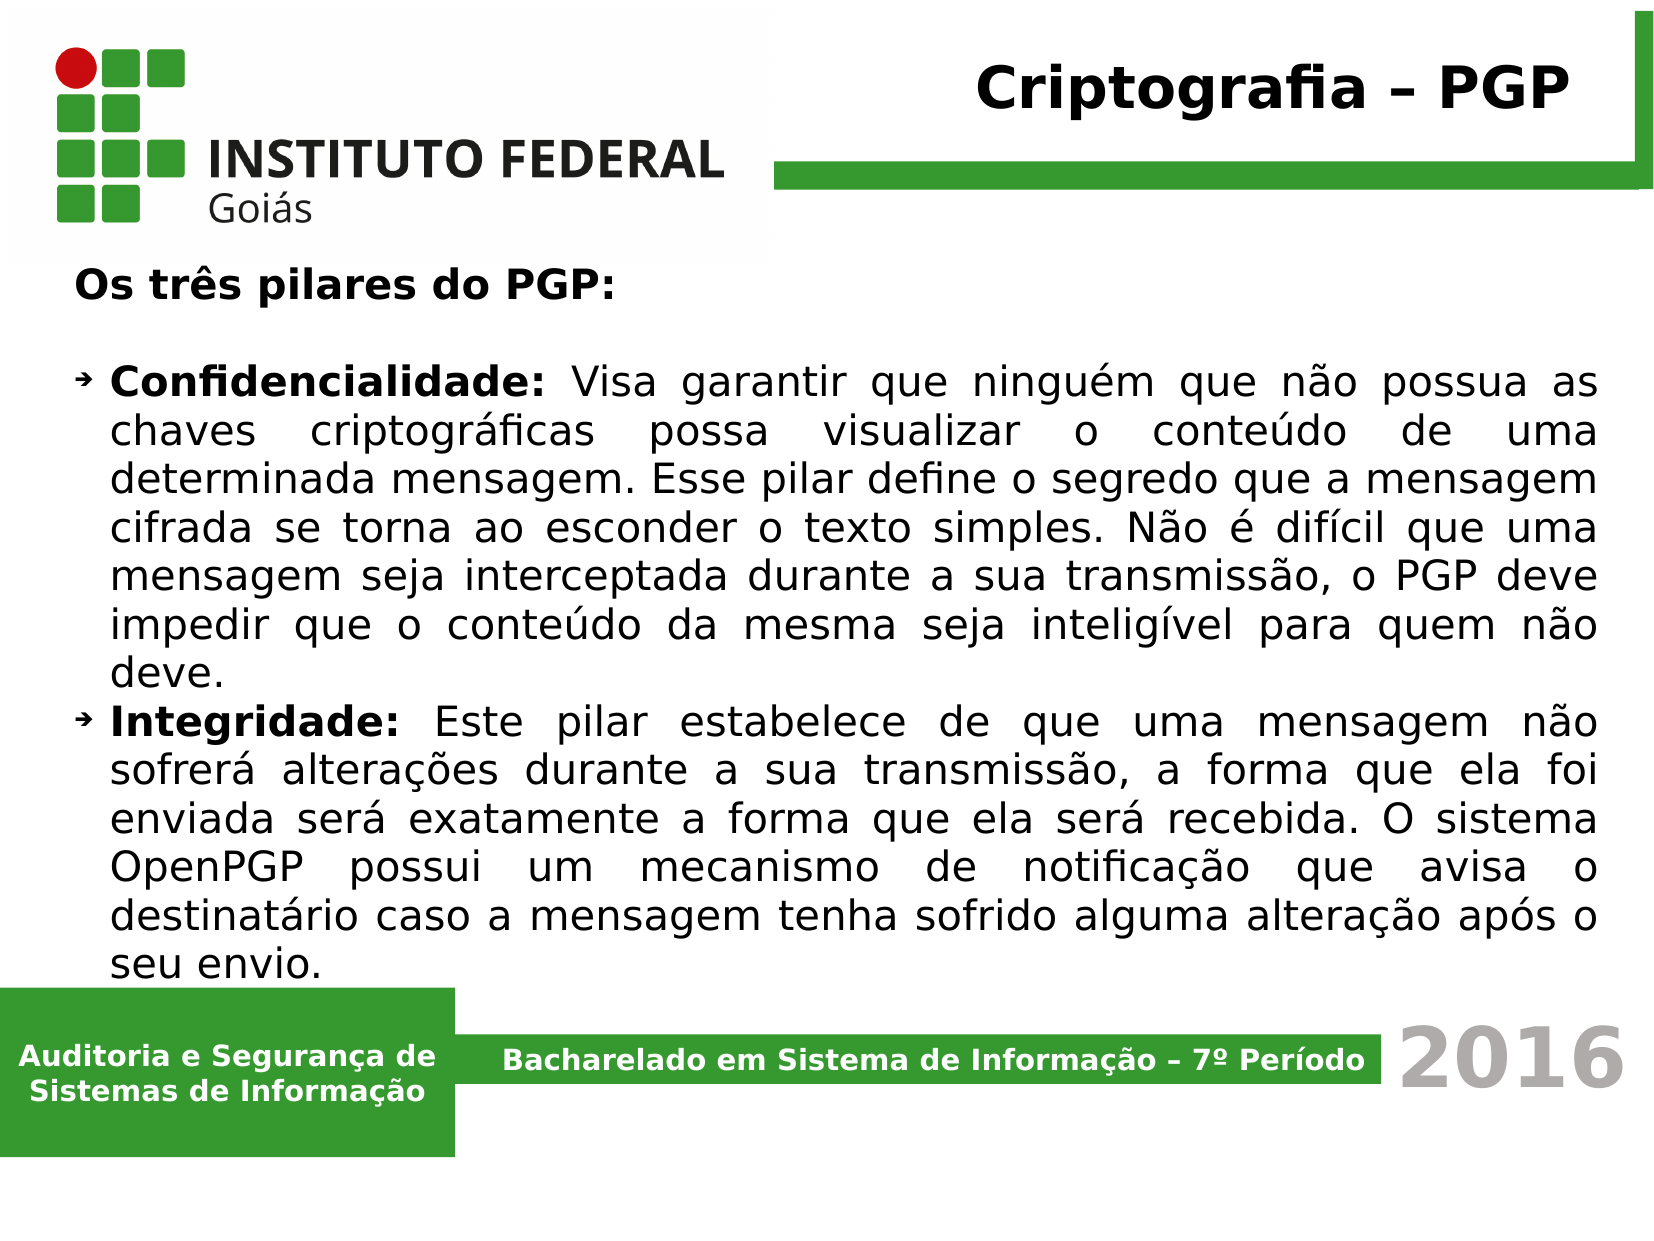

Criptografia – PGP
Os três pilares do PGP:
Confidencialidade: Visa garantir que ninguém que não possua as chaves criptográficas possa visualizar o conteúdo de uma determinada mensagem. Esse pilar define o segredo que a mensagem cifrada se torna ao esconder o texto simples. Não é difícil que uma mensagem seja interceptada durante a sua transmissão, o PGP deve impedir que o conteúdo da mesma seja inteligível para quem não deve.
Integridade: Este pilar estabelece de que uma mensagem não sofrerá alterações durante a sua transmissão, a forma que ela foi enviada será exatamente a forma que ela será recebida. O sistema OpenPGP possui um mecanismo de notificação que avisa o destinatário caso a mensagem tenha sofrido alguma alteração após o seu envio.
Auditoria e Segurança de Sistemas de Informação
2016
Bacharelado em Sistema de Informação – 7º Período